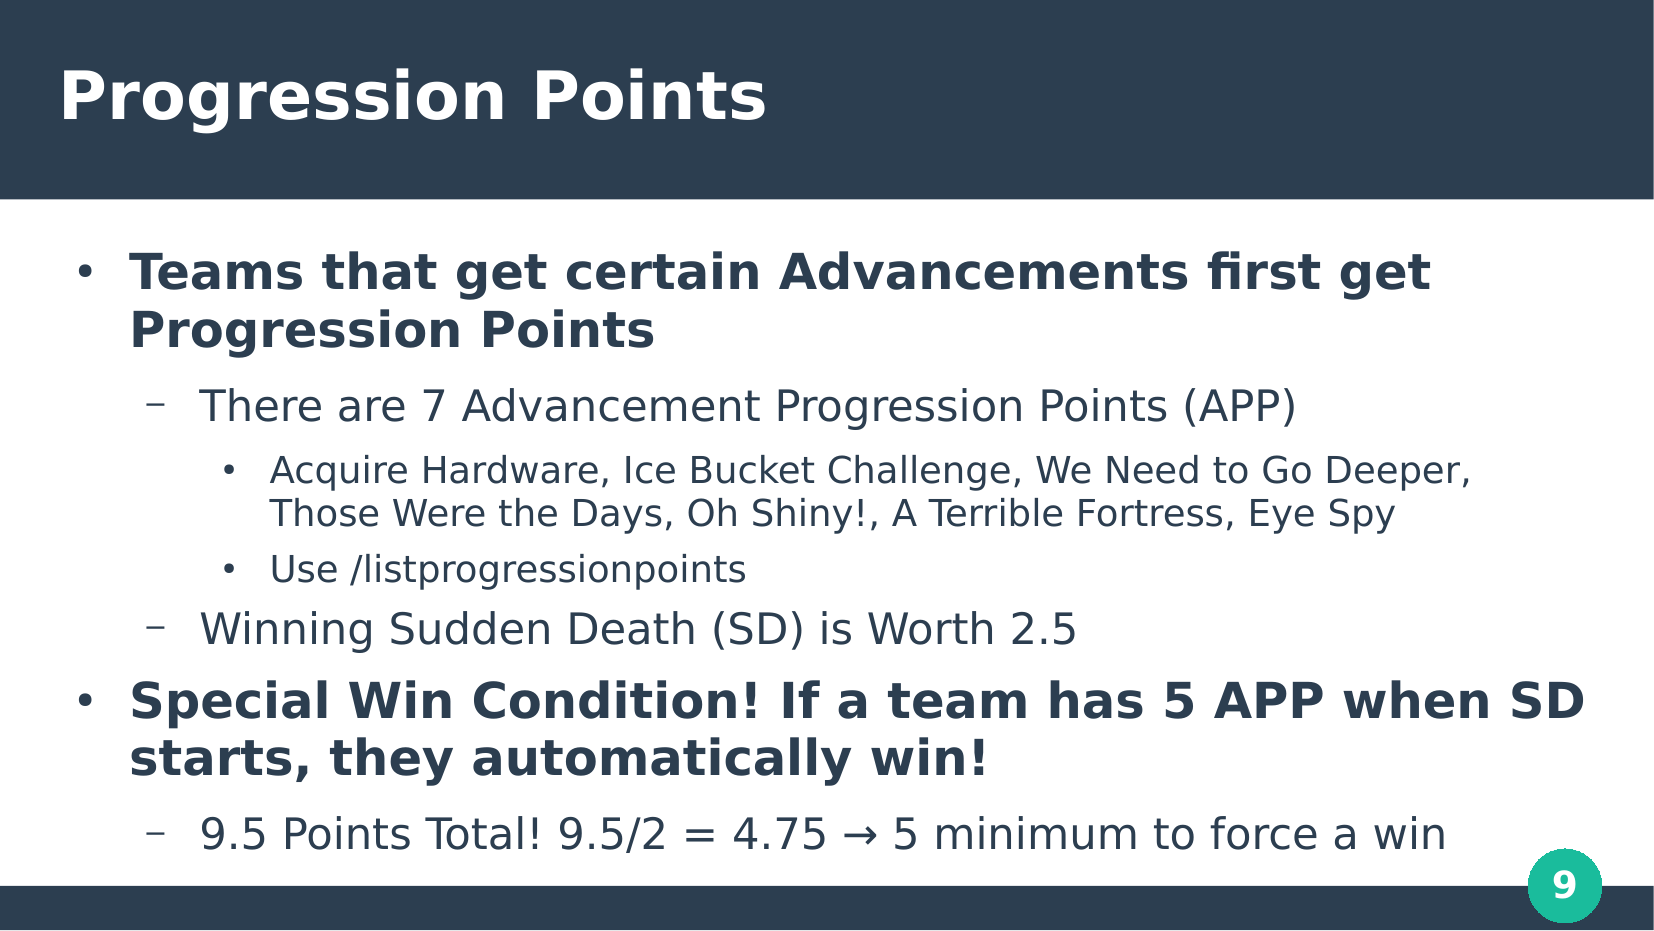

# Progression Points
Teams that get certain Advancements first get Progression Points
There are 7 Advancement Progression Points (APP)
Acquire Hardware, Ice Bucket Challenge, We Need to Go Deeper, Those Were the Days, Oh Shiny!, A Terrible Fortress, Eye Spy
Use /listprogressionpoints
Winning Sudden Death (SD) is Worth 2.5
Special Win Condition! If a team has 5 APP when SD starts, they automatically win!
9.5 Points Total! 9.5/2 = 4.75 → 5 minimum to force a win
9